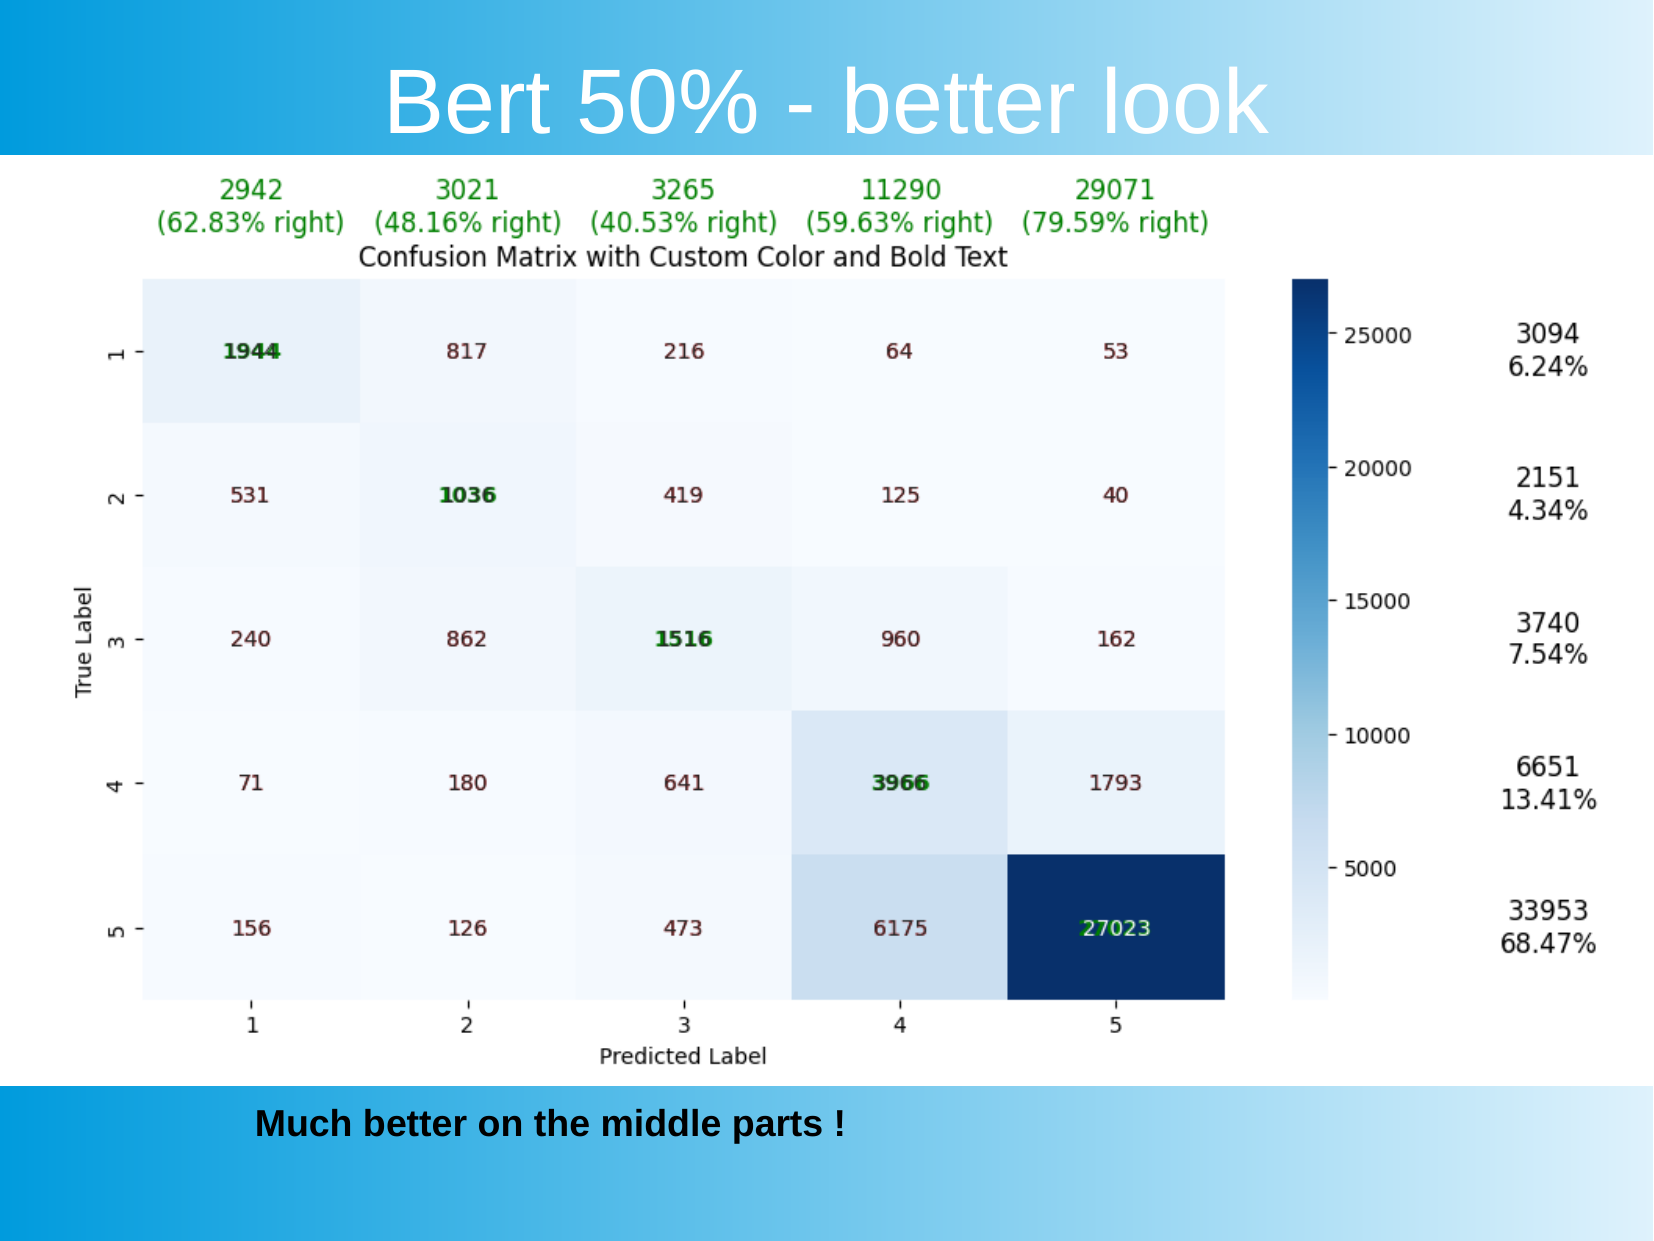

# Bert 50% - better look
Much better on the middle parts !